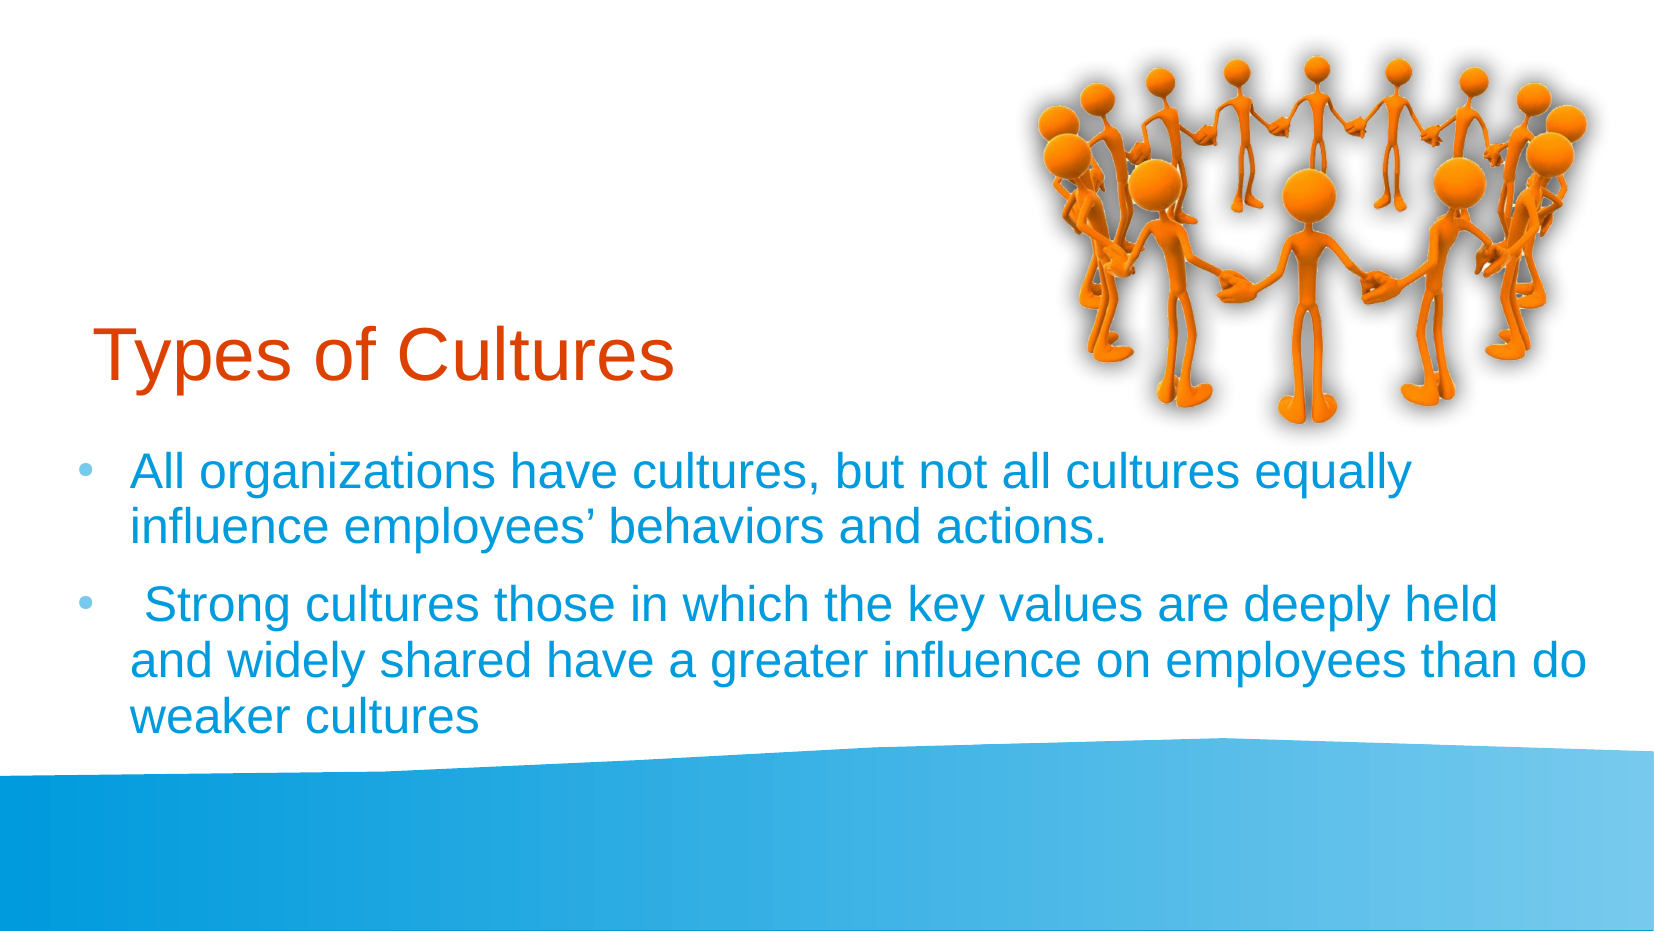

# Types of Cultures
All organizations have cultures, but not all cultures equally influence employees’ behaviors and actions.
 Strong cultures those in which the key values are deeply held and widely shared have a greater influence on employees than do weaker cultures